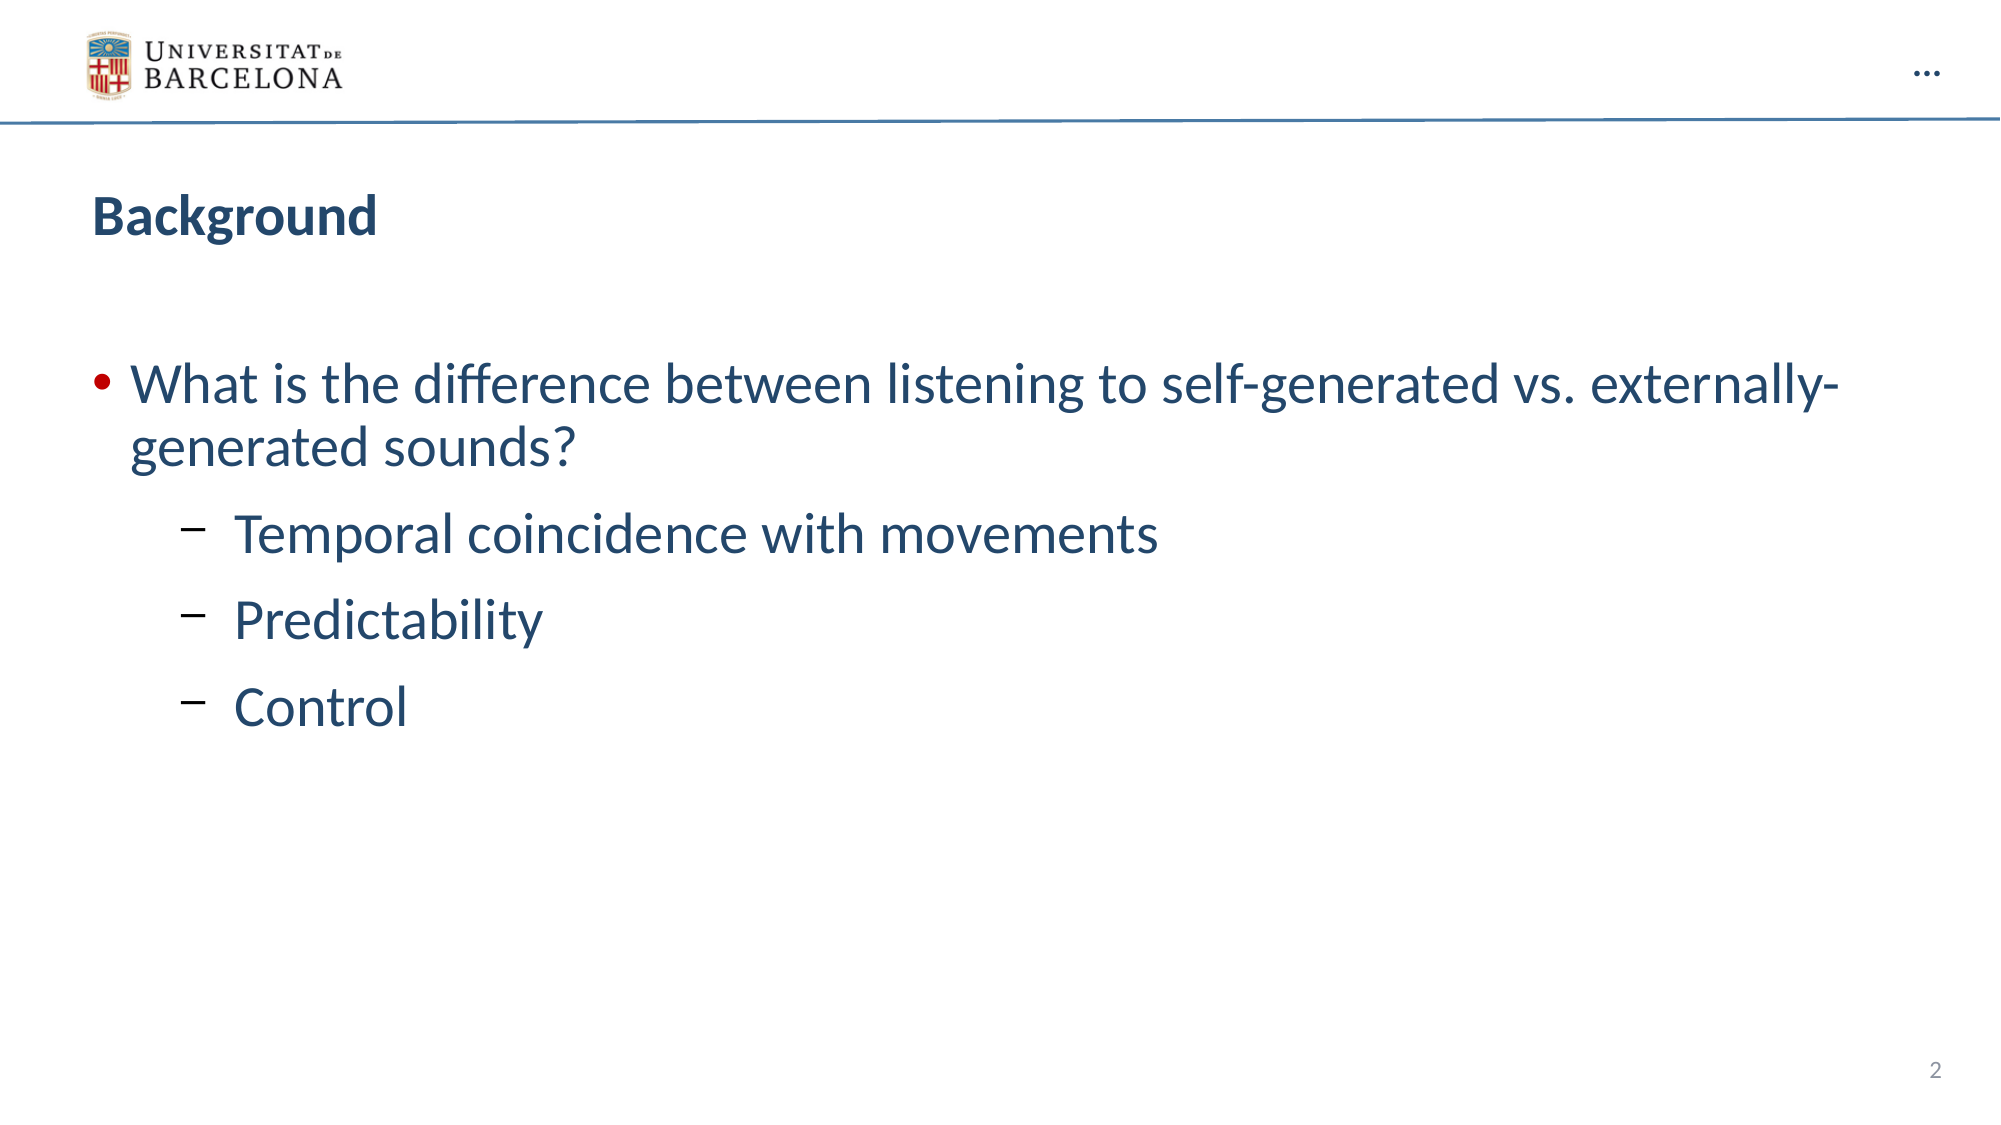

# ...
Background
What is the difference between listening to self-generated vs. externally-generated sounds?
Temporal coincidence with movements
Predictability
Control